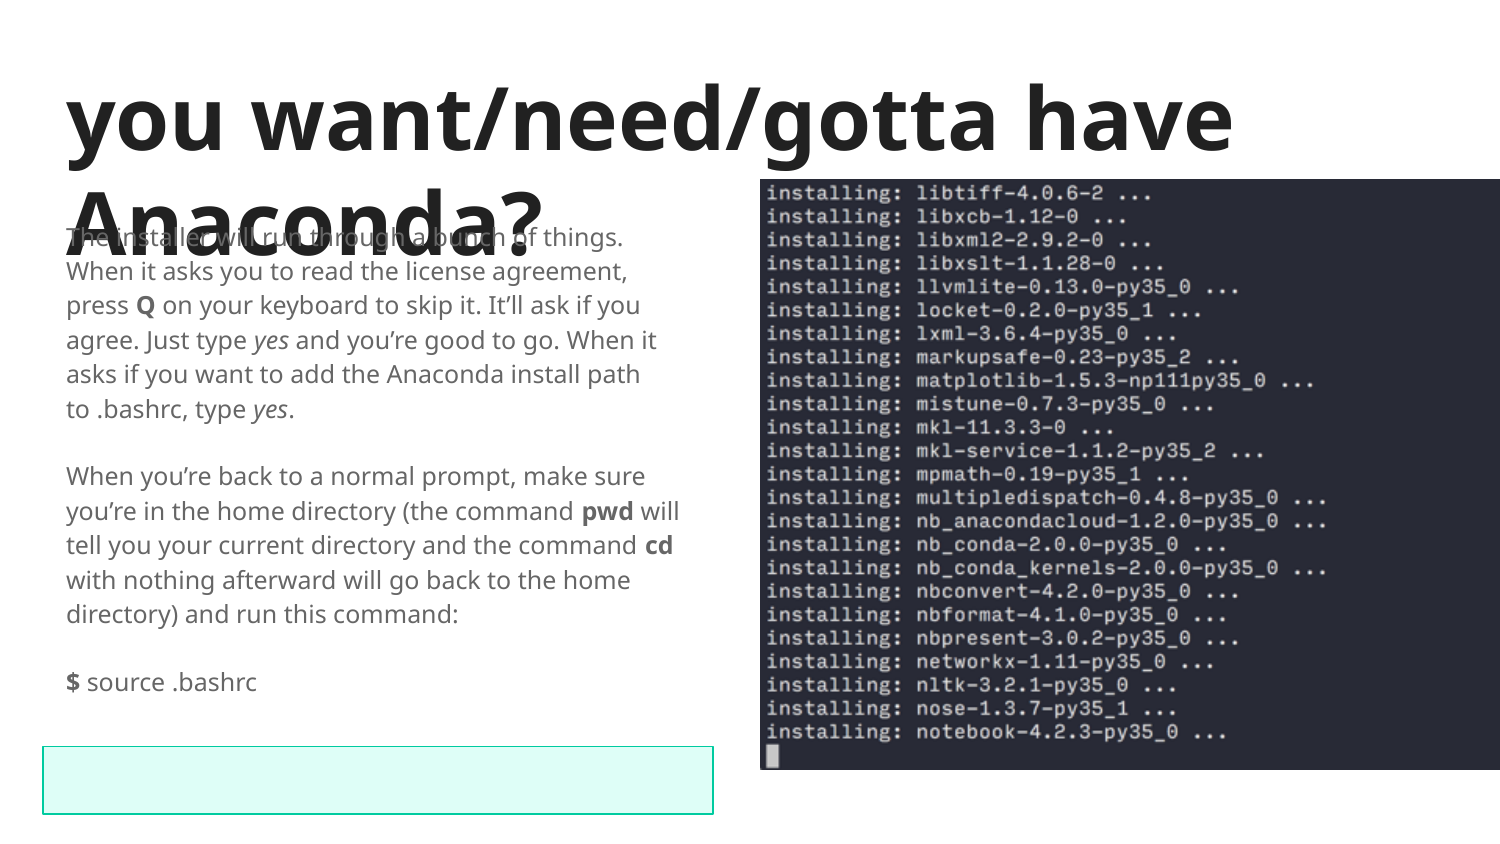

# you want/need/gotta have Anaconda?
The installer will run through a bunch of things. When it asks you to read the license agreement, press Q on your keyboard to skip it. It’ll ask if you agree. Just type yes and you’re good to go. When it asks if you want to add the Anaconda install path to .bashrc, type yes.
When you’re back to a normal prompt, make sure you’re in the home directory (the command pwd will tell you your current directory and the command cd with nothing afterward will go back to the home directory) and run this command:
$ source .bashrc